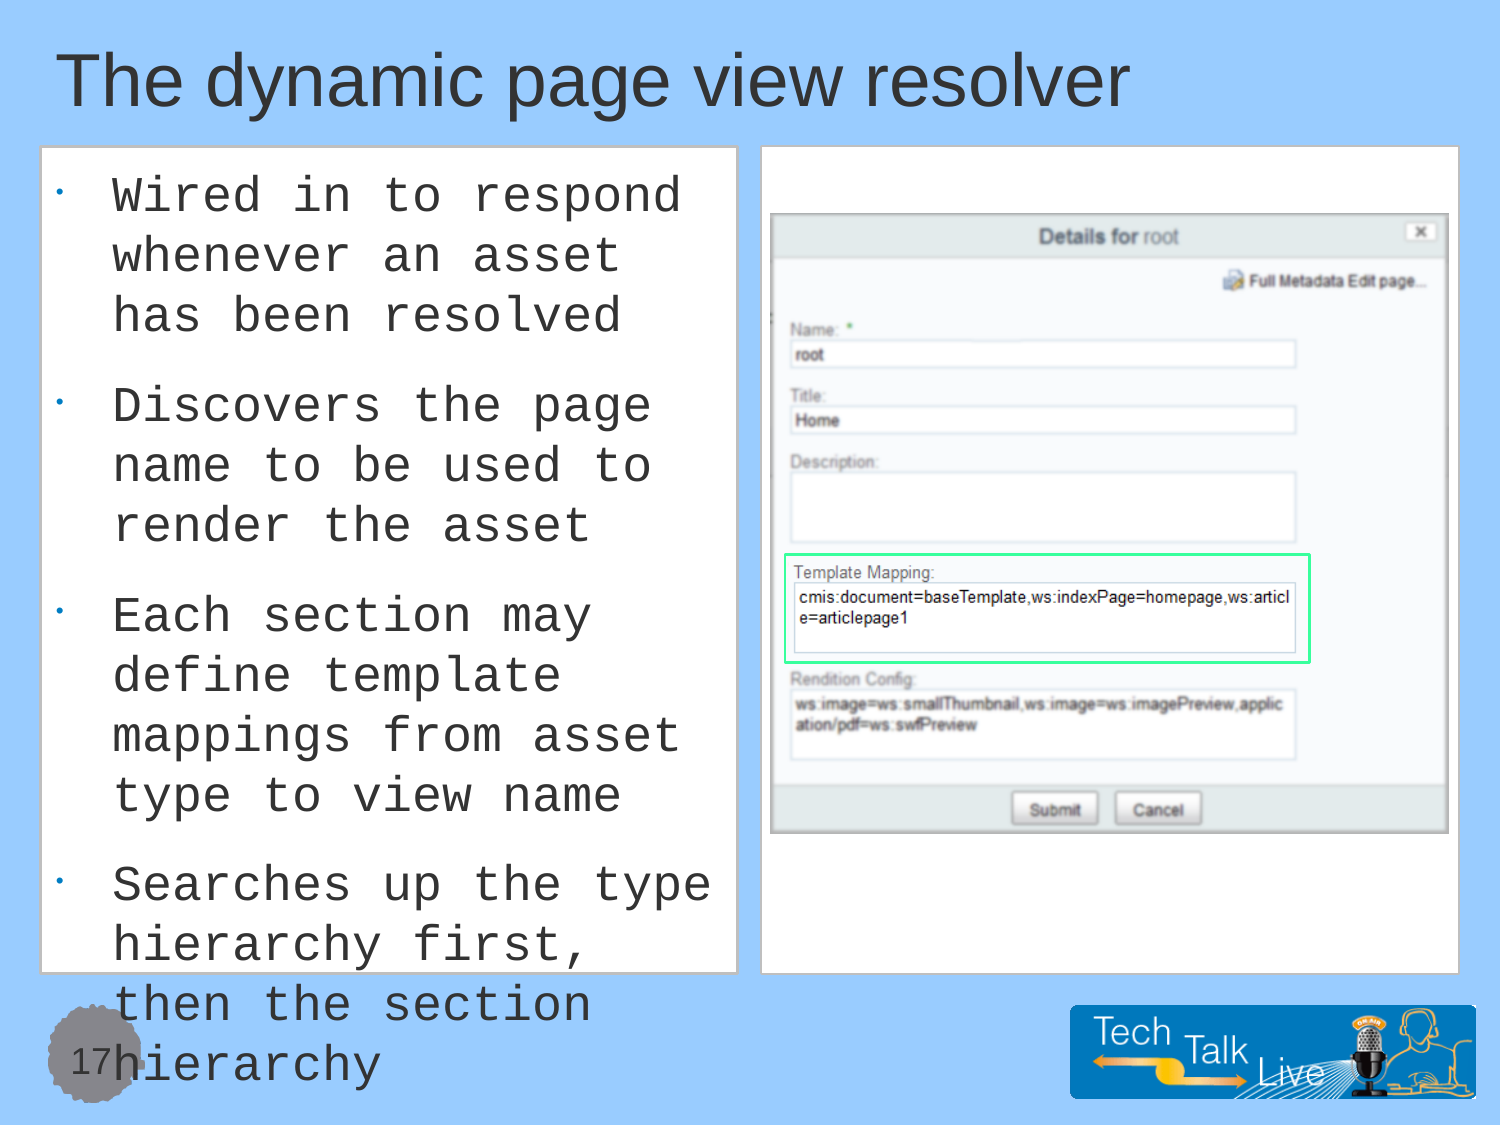

# The dynamic page view resolver
Wired in to respond whenever an asset has been resolved
Discovers the page name to be used to render the asset
Each section may define template mappings from asset type to view name
Searches up the type hierarchy first, then the section hierarchy